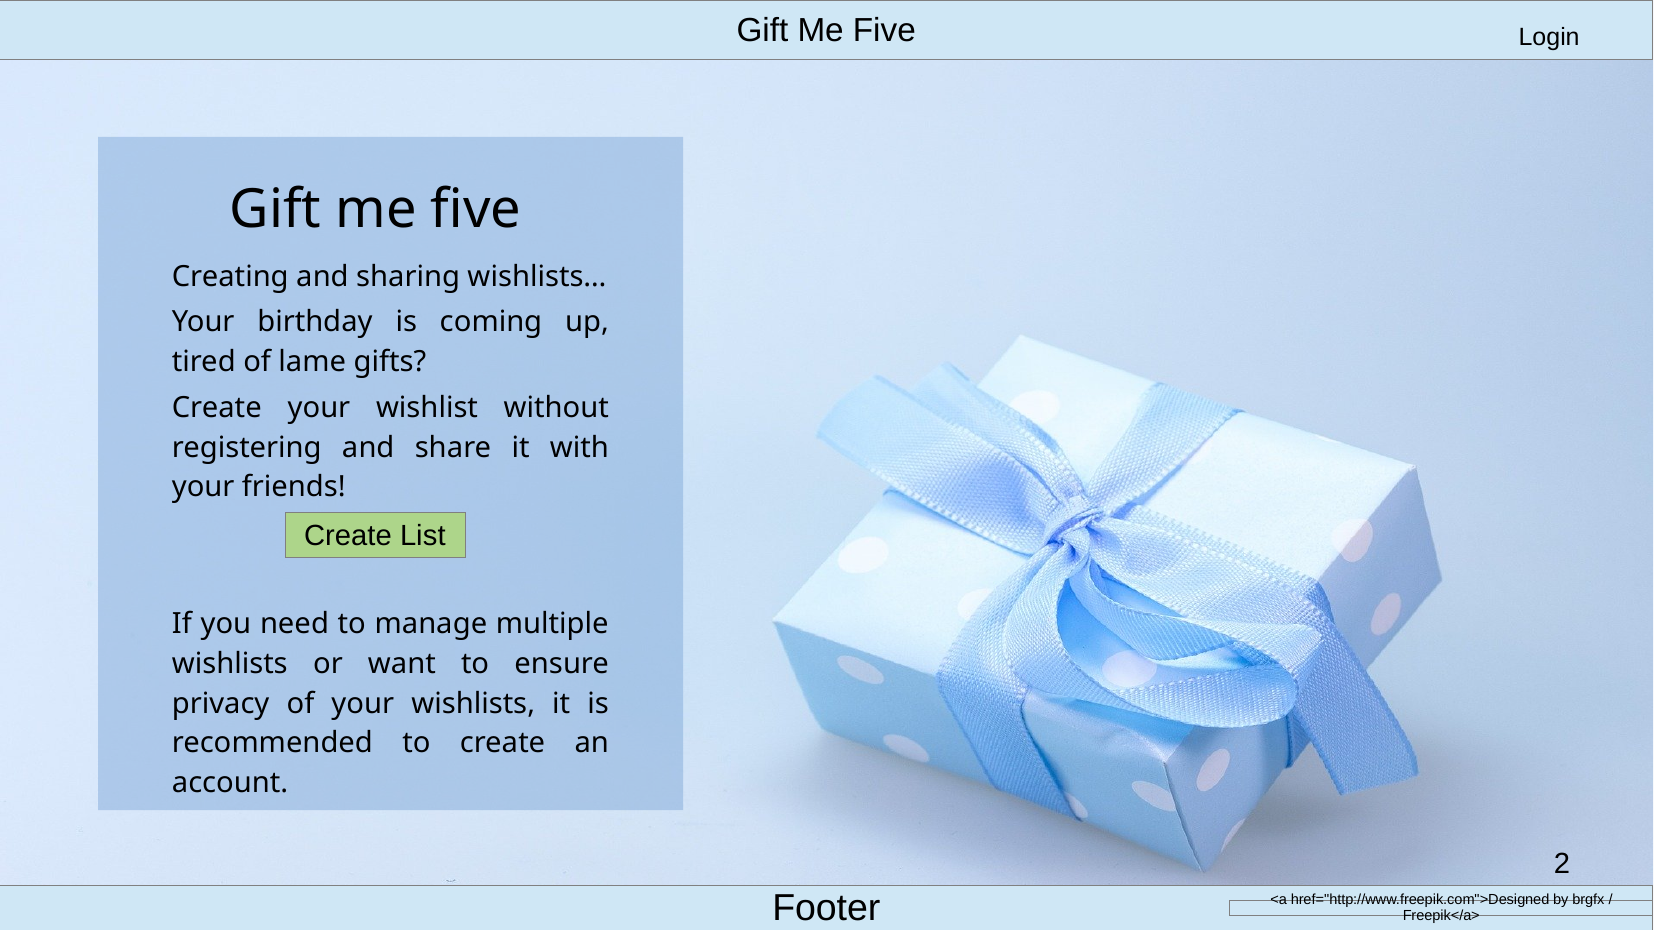

Gift Me Five
Start Page
Users can create lists, store and retrieve them under a unique URL without login.
Some functionality only available with login (e.g. selection of items by givers).
Login
Creating and sharing wishlists…
Your birthday is coming up, tired of lame gifts?
Create your wishlist without registering and share it with your friends!
If you need to manage multiple wishlists or want to ensure privacy of your wishlists, it is recommended to create an account.
Gift me five
Create List
2
Footer
<a href="http://www.freepik.com">Designed by brgfx / Freepik</a>